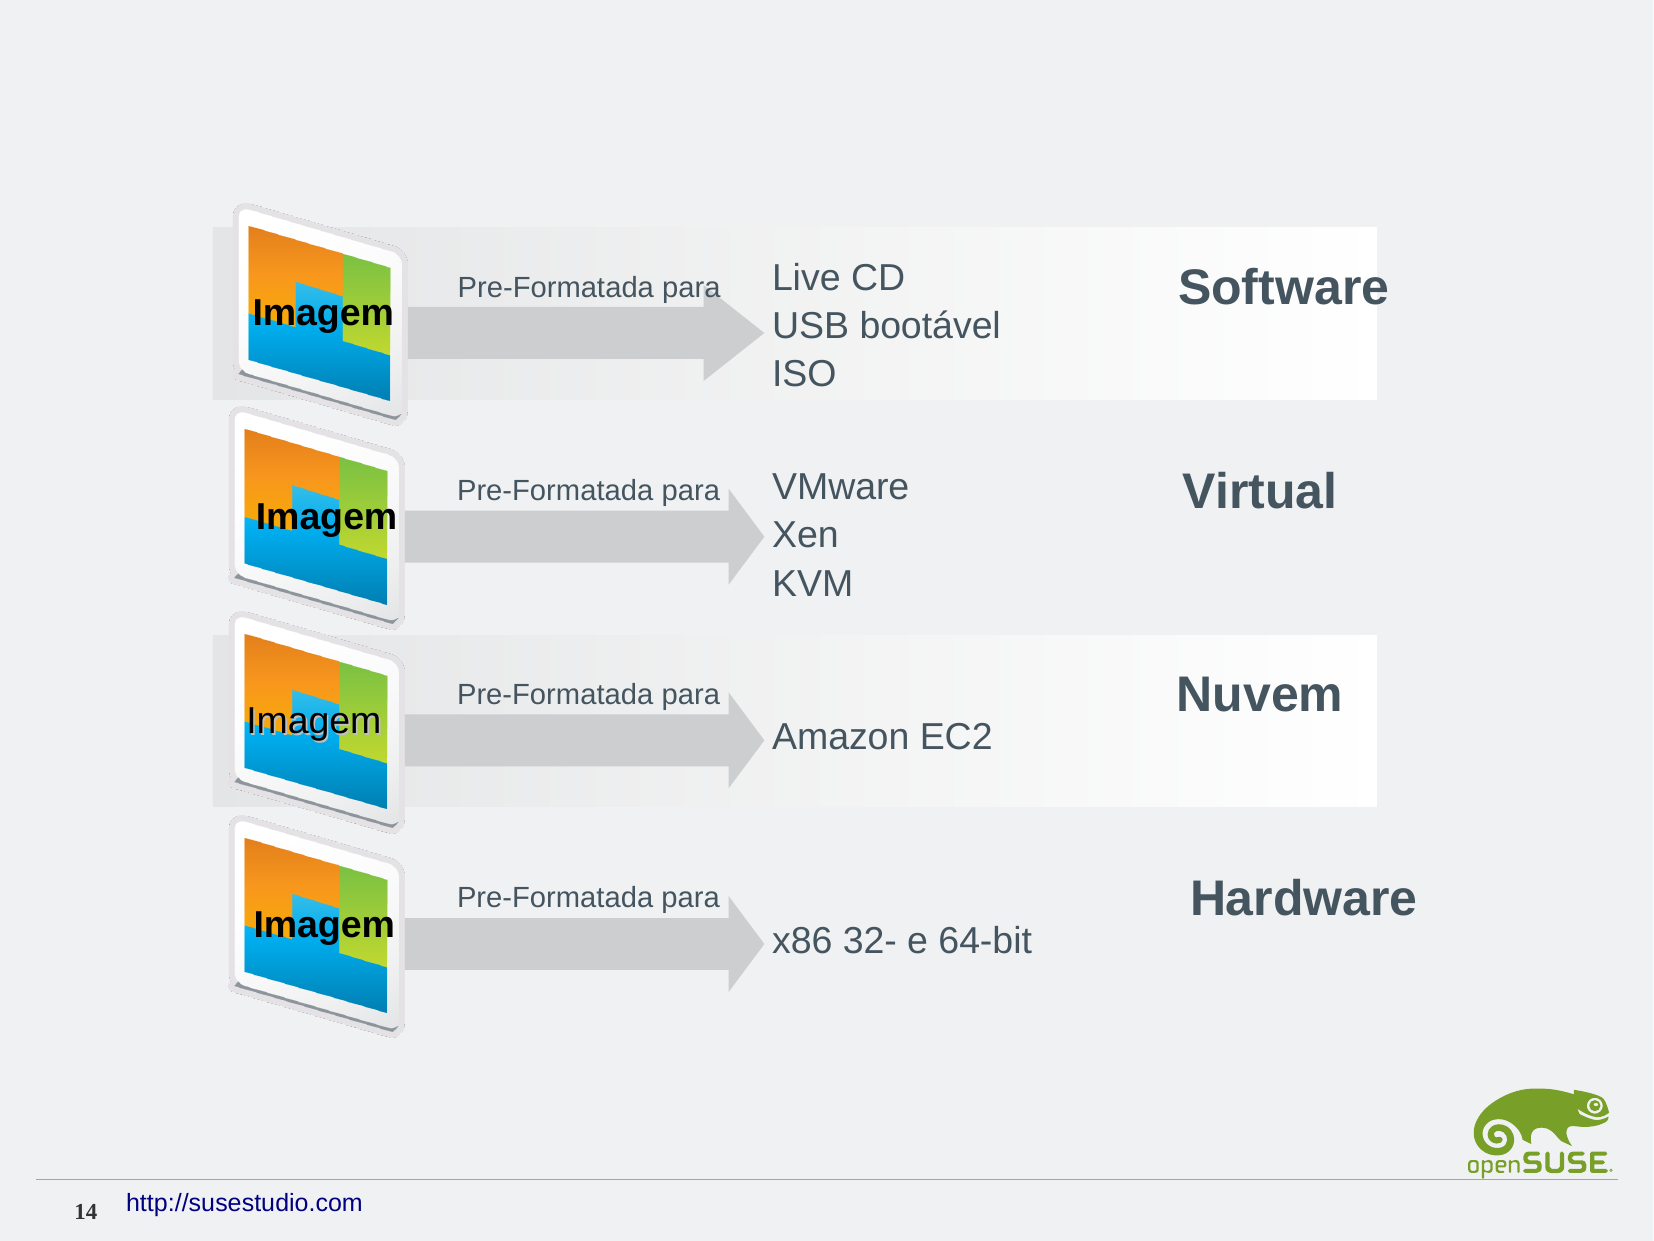

Live CD
USB bootável
ISO
Software
Pre-Formatada para
Imagem
VMware
Xen
KVM
Virtual
Pre-Formatada para
Imagem
Nuvem
Pre-Formatada para
Imagem
Amazon EC2
Hardware
Pre-Formatada para
Imagem
x86 32- e 64-bit
http://susestudio.com
14
Construindo appliances com o SUSE Studio